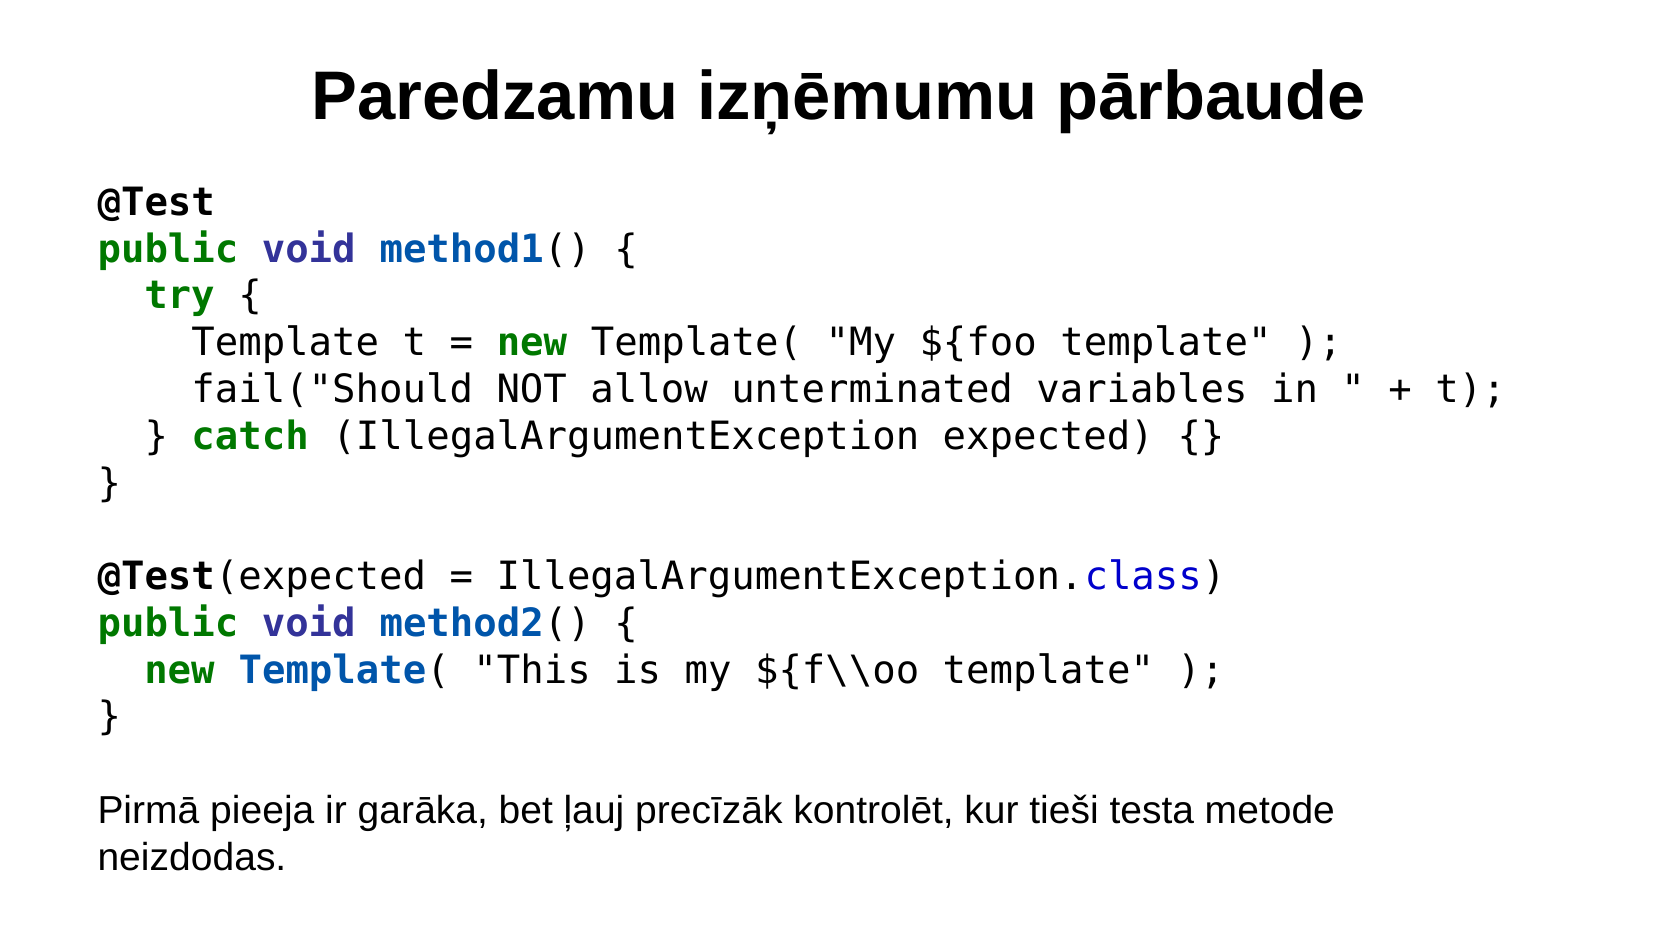

# Paredzamu izņēmumu pārbaude
@Test
public void method1() {
 try {
 Template t = new Template( "My ${foo template" );
 fail("Should NOT allow unterminated variables in " + t);
 } catch (IllegalArgumentException expected) {}
}
@Test(expected = IllegalArgumentException.class)
public void method2() {
 new Template( "This is my ${f\\oo template" );
}
Pirmā pieeja ir garāka, bet ļauj precīzāk kontrolēt, kur tieši testa metode neizdodas.